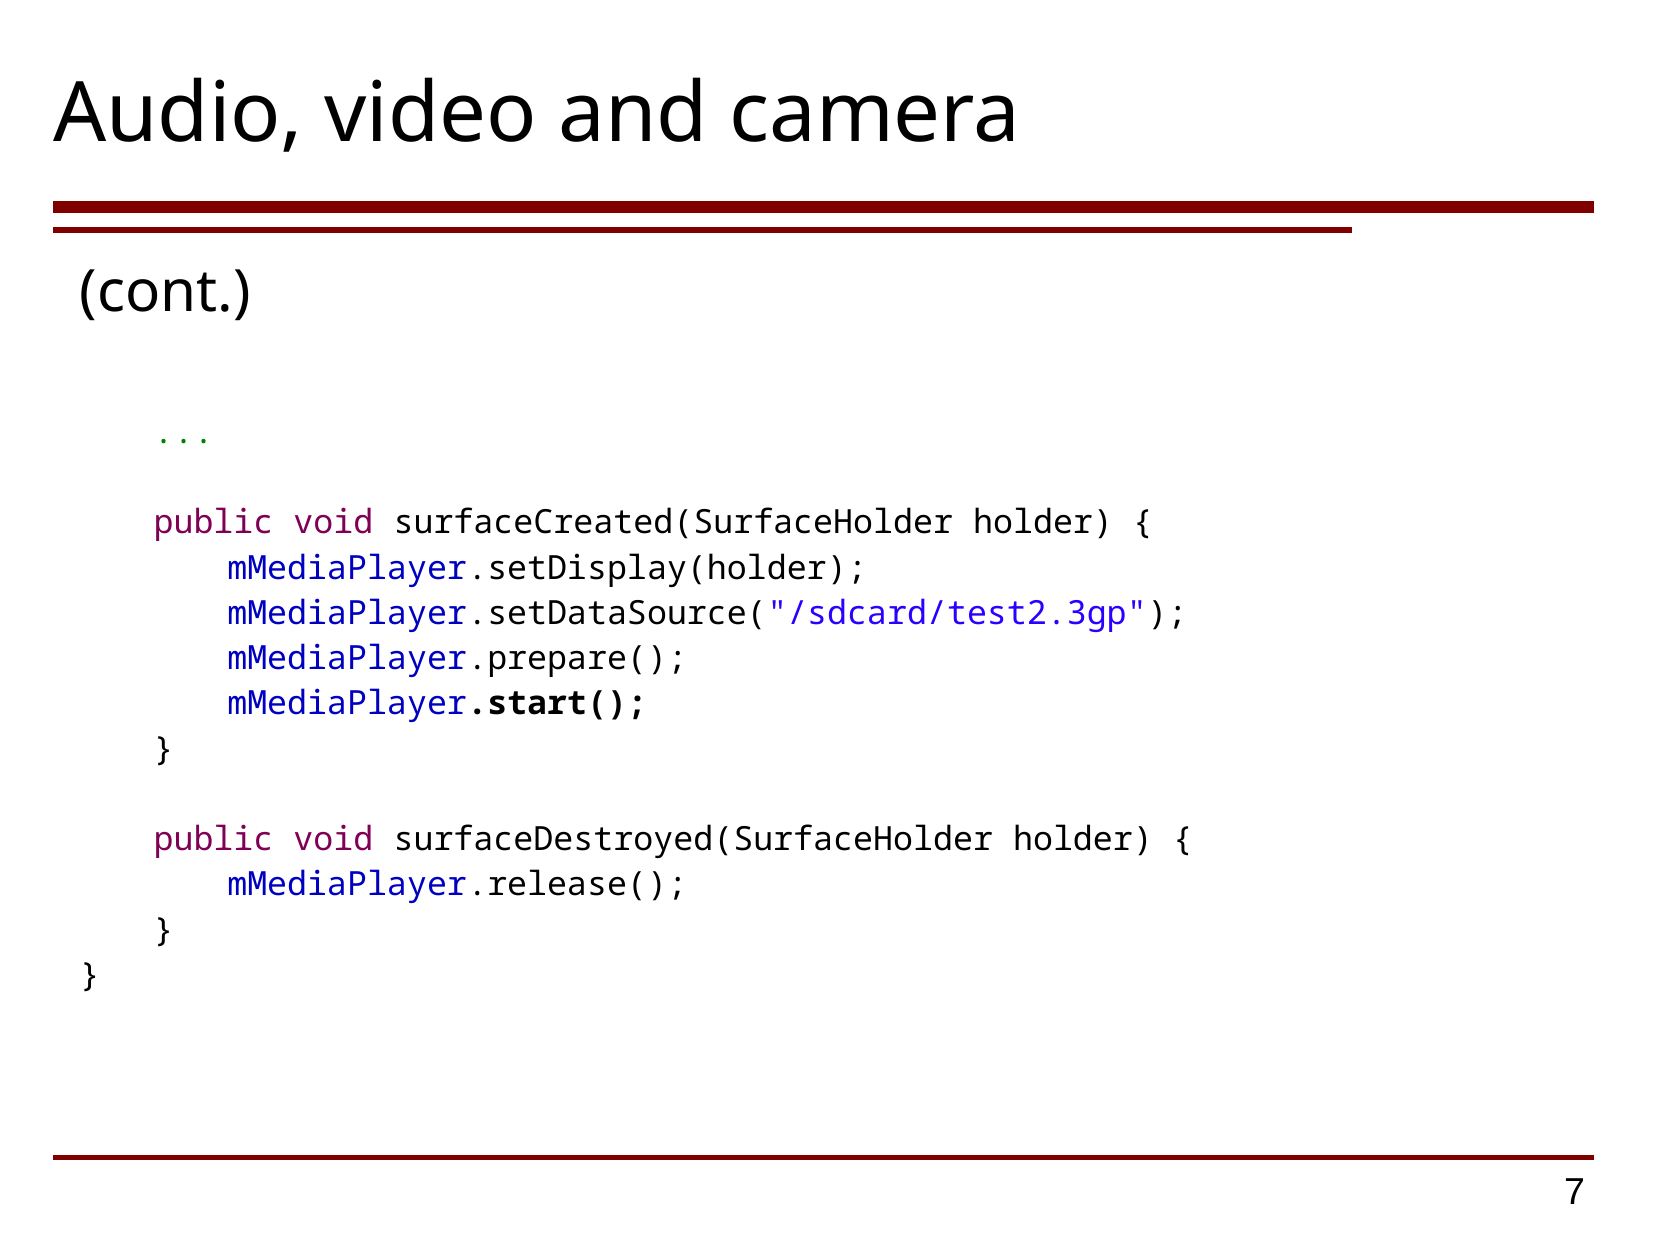

# Audio, video and camera
(cont.)
	...
	public void surfaceCreated(SurfaceHolder holder) {
		mMediaPlayer.setDisplay(holder);
		mMediaPlayer.setDataSource("/sdcard/test2.3gp");
		mMediaPlayer.prepare();
		mMediaPlayer.start();
	}
	public void surfaceDestroyed(SurfaceHolder holder) {
		mMediaPlayer.release();
	}
}